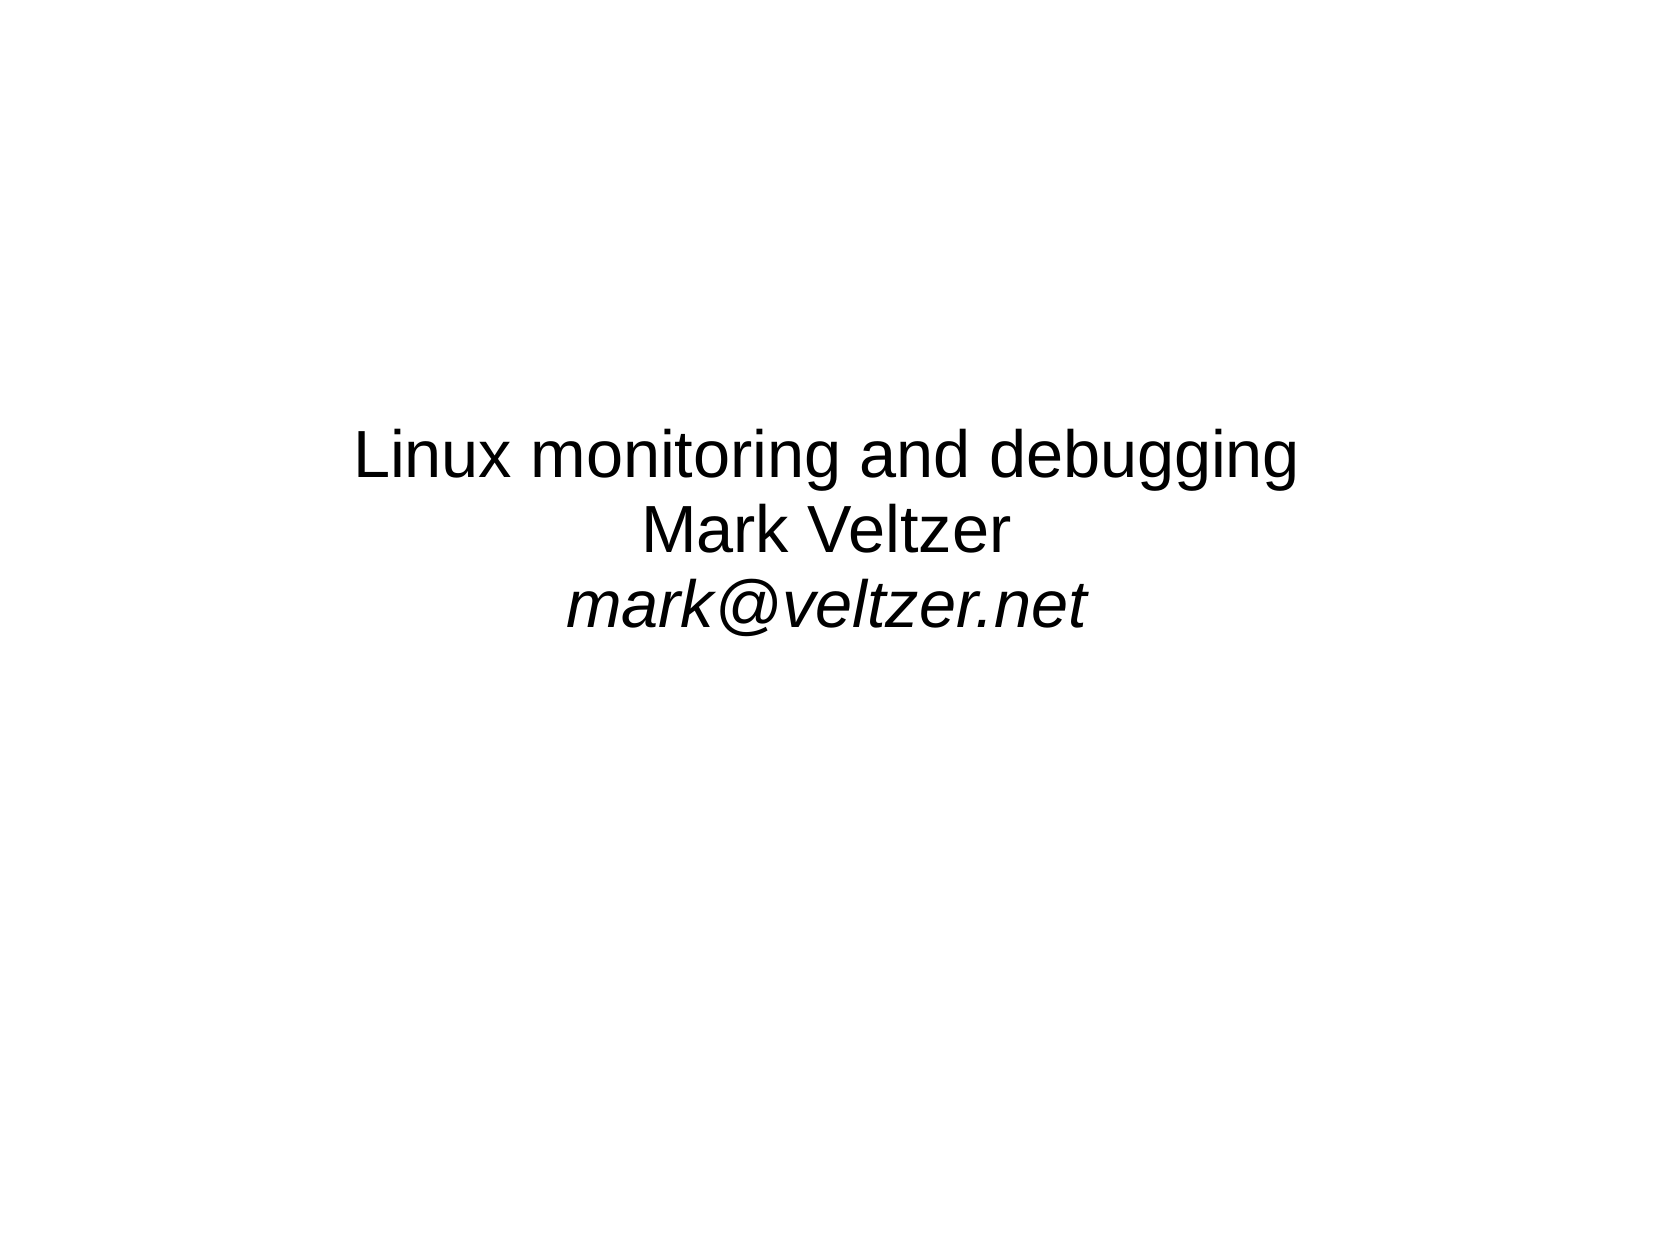

# Linux monitoring and debugging
Mark Veltzer
mark@veltzer.net